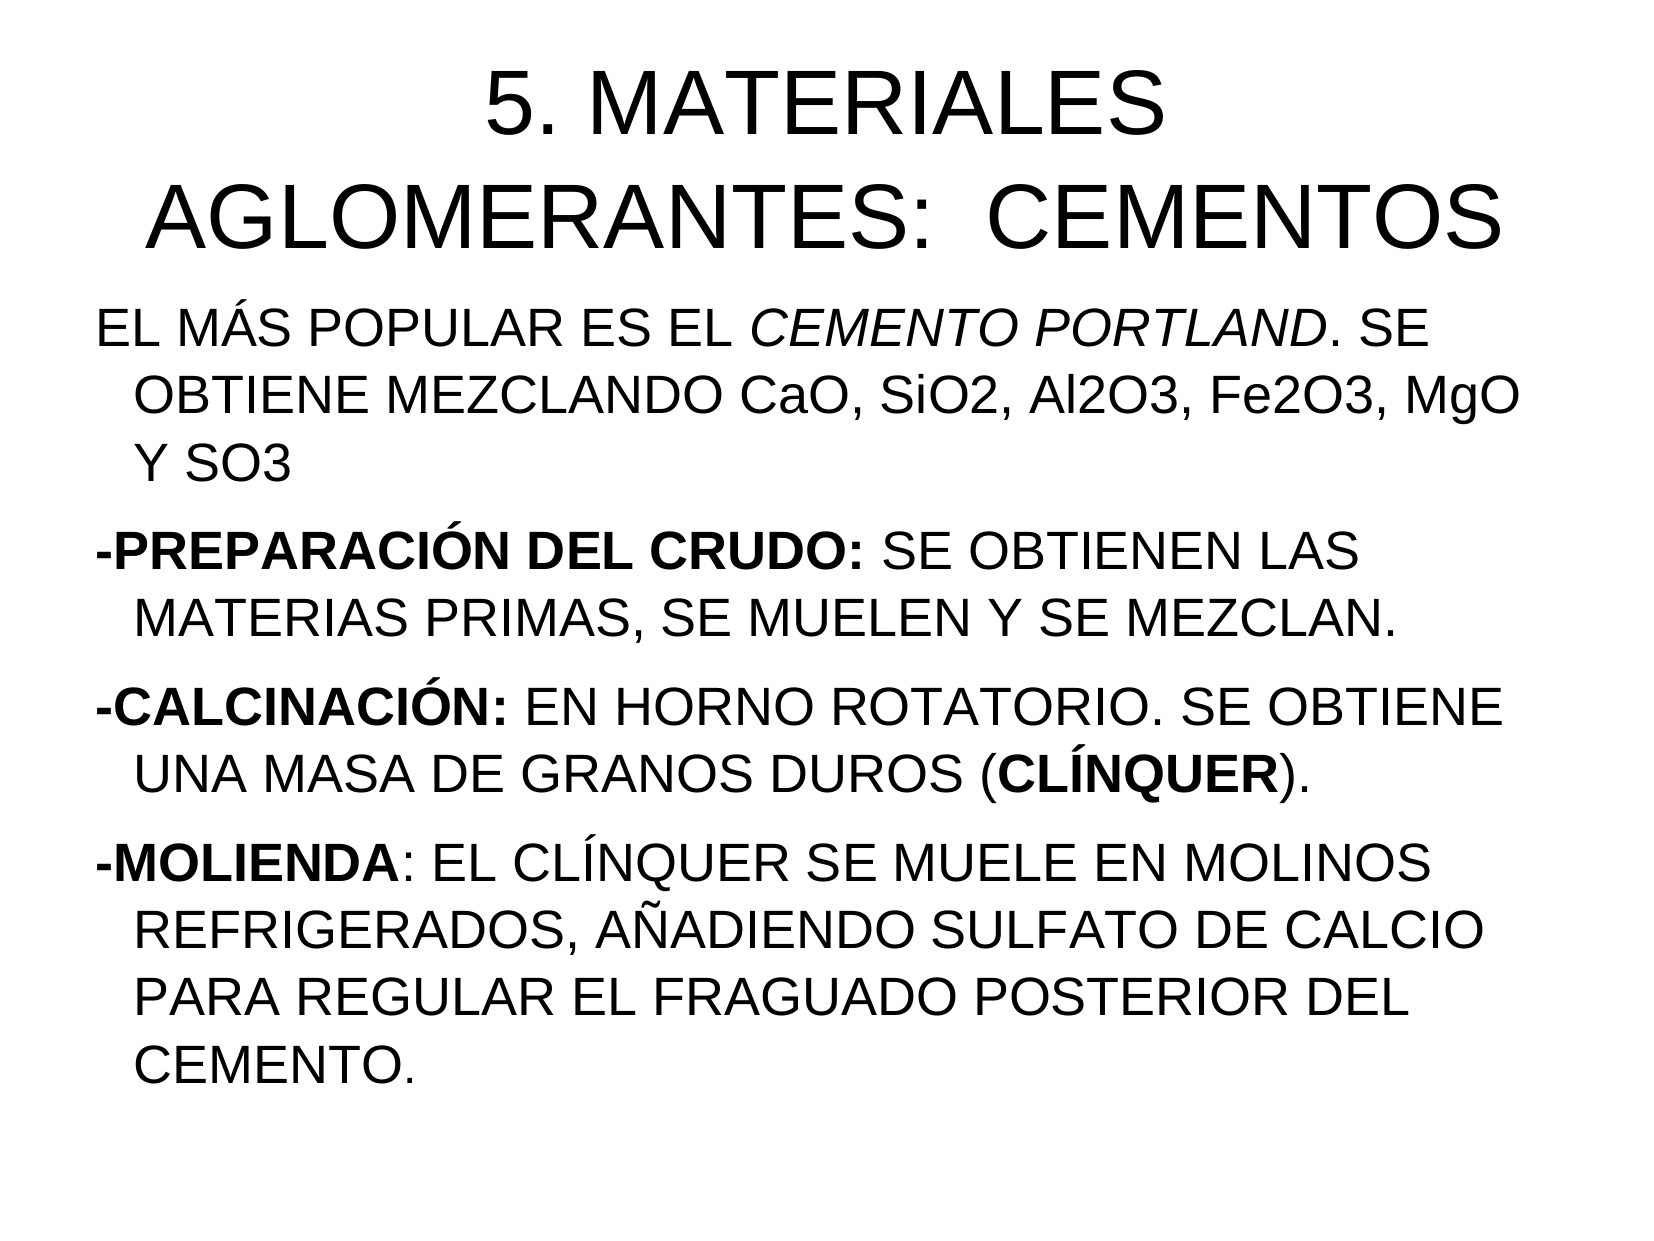

5. MATERIALES AGLOMERANTES: CEMENTOS
# EL MÁS POPULAR ES EL CEMENTO PORTLAND. SE OBTIENE MEZCLANDO CaO, SiO2, Al2O3, Fe2O3, MgO Y SO3
-PREPARACIÓN DEL CRUDO: SE OBTIENEN LAS MATERIAS PRIMAS, SE MUELEN Y SE MEZCLAN.
-CALCINACIÓN: EN HORNO ROTATORIO. SE OBTIENE UNA MASA DE GRANOS DUROS (CLÍNQUER).
-MOLIENDA: EL CLÍNQUER SE MUELE EN MOLINOS REFRIGERADOS, AÑADIENDO SULFATO DE CALCIO PARA REGULAR EL FRAGUADO POSTERIOR DEL CEMENTO.